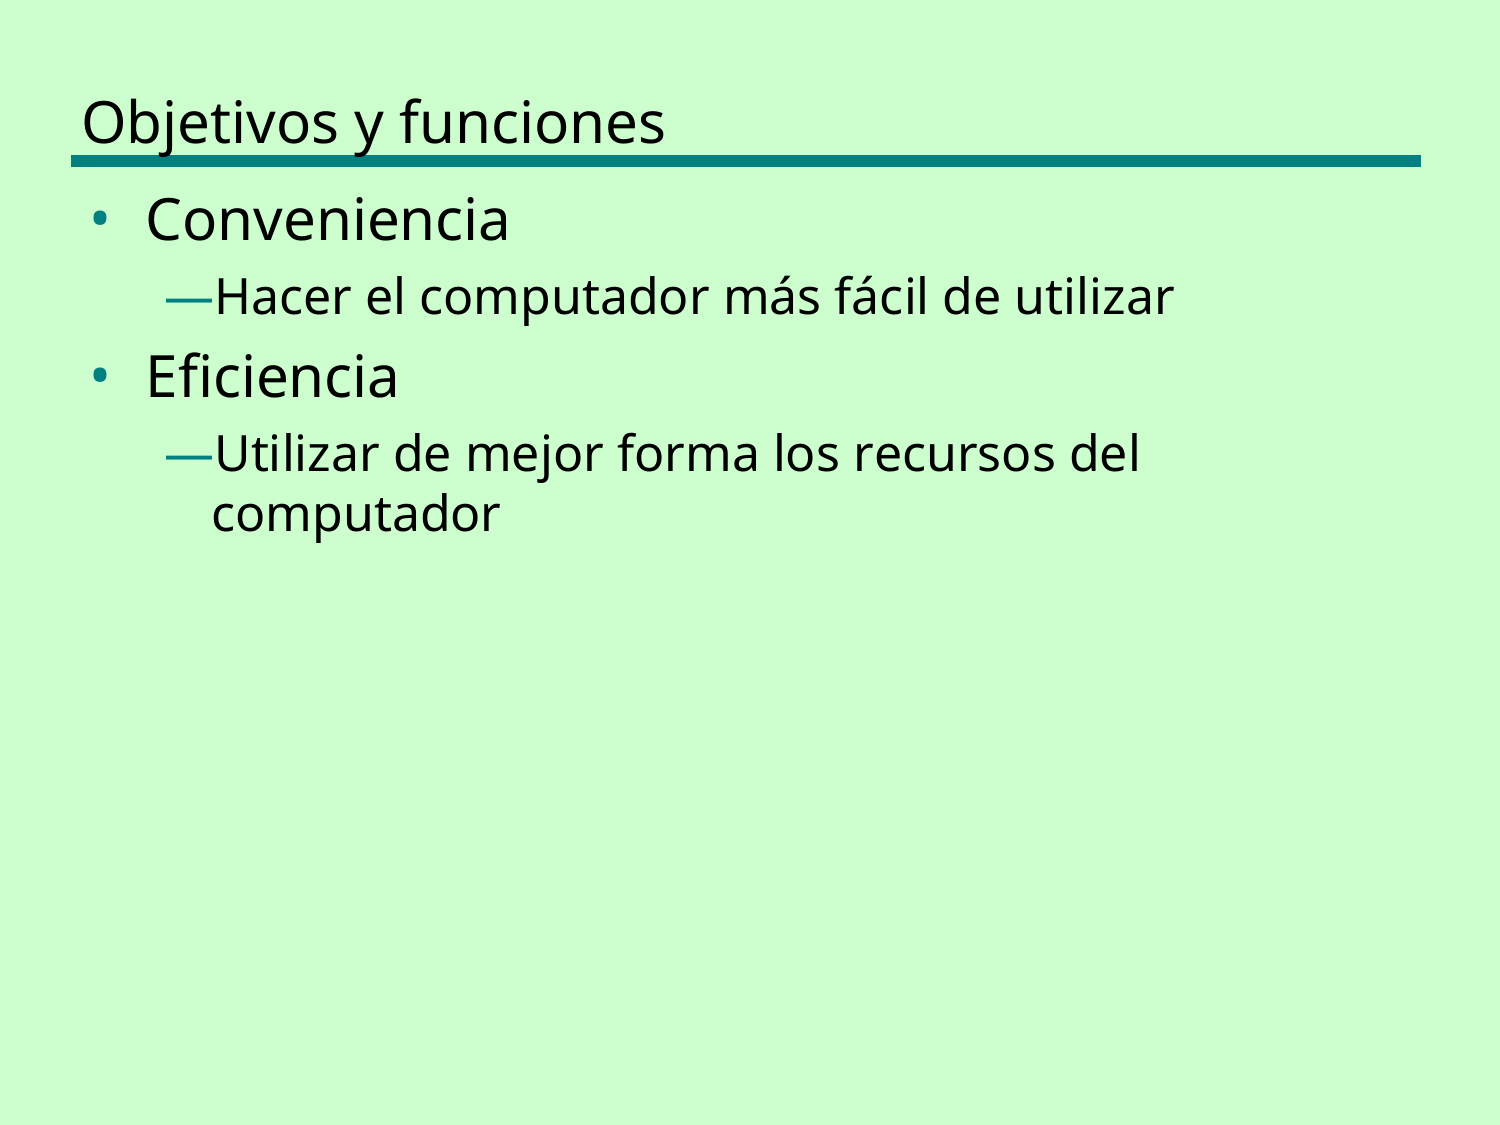

# Objetivos y funciones
Conveniencia
Hacer el computador más fácil de utilizar
Eficiencia
Utilizar de mejor forma los recursos del computador